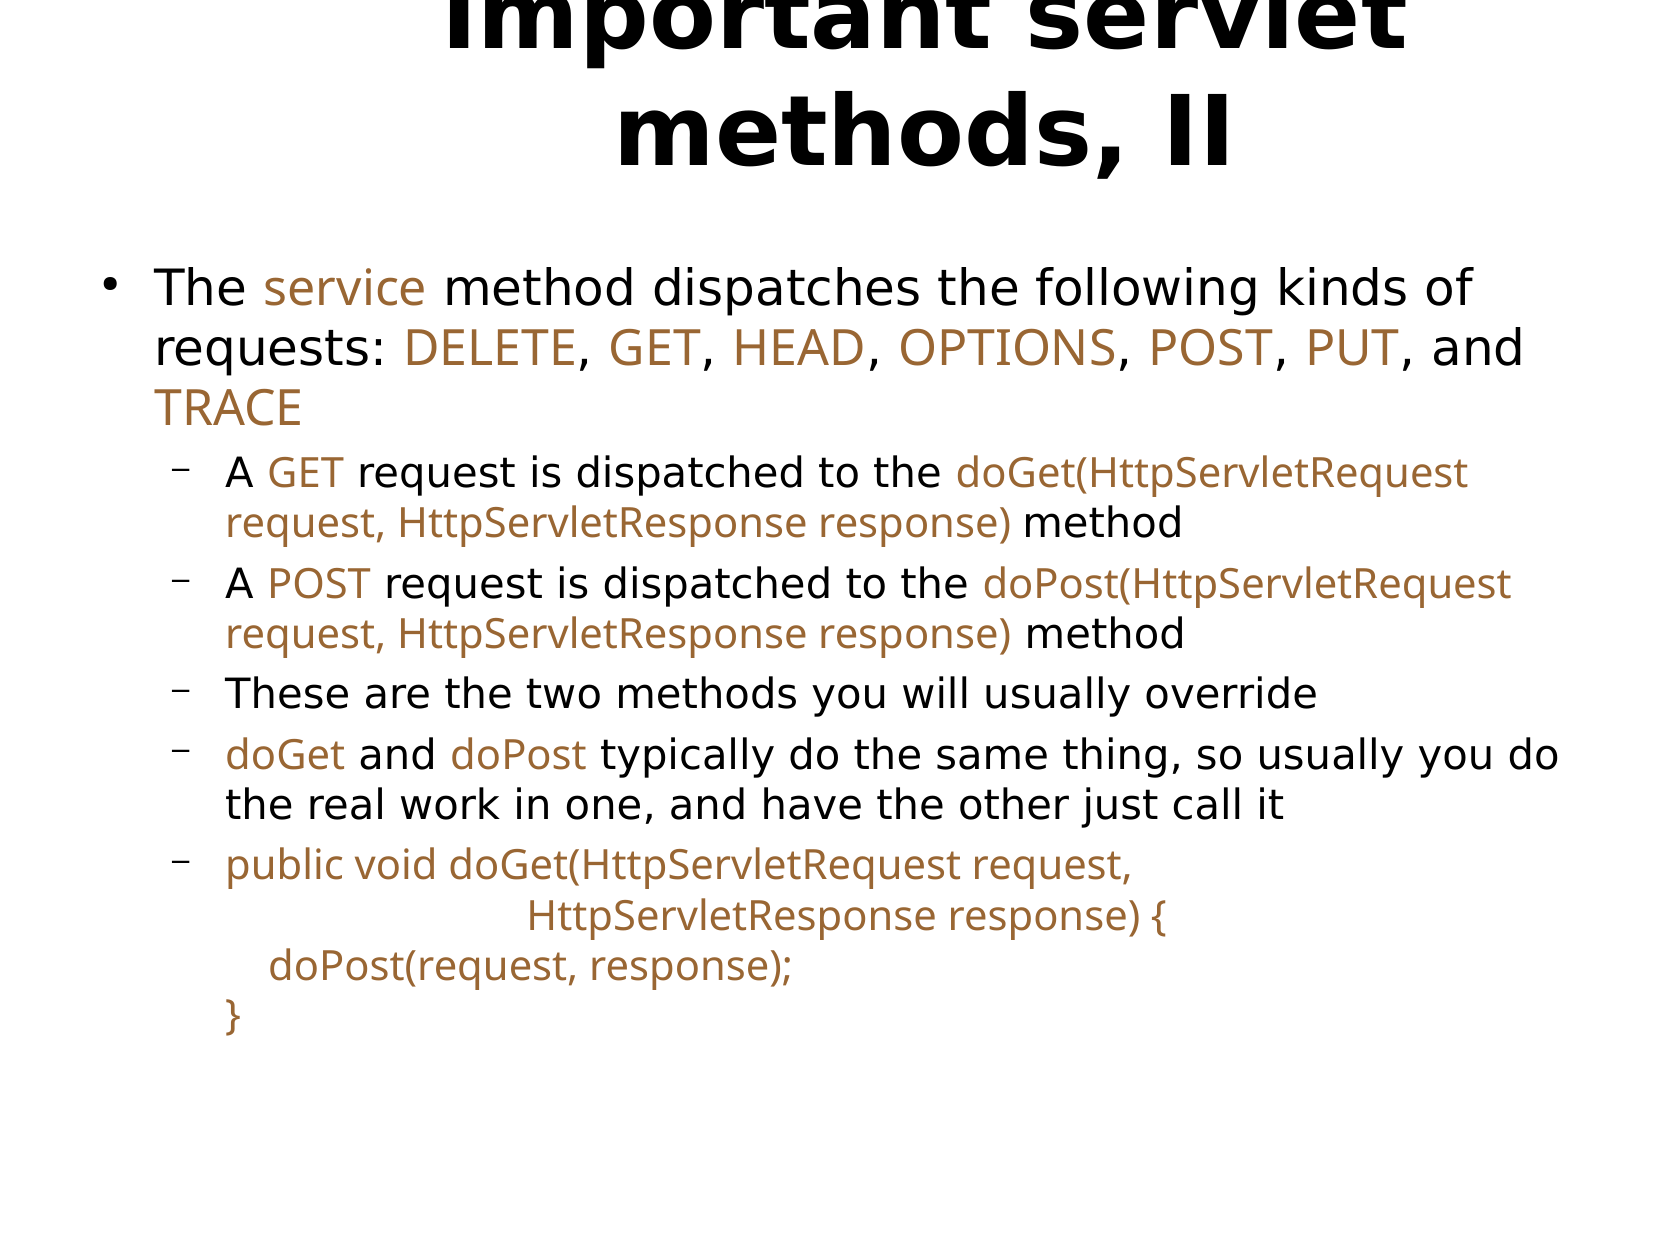

# Important servlet methods, II
The service method dispatches the following kinds of requests: DELETE, GET, HEAD, OPTIONS, POST, PUT, and TRACE
A GET request is dispatched to the doGet(HttpServletRequest request, HttpServletResponse response) method
A POST request is dispatched to the doPost(HttpServletRequest request, HttpServletResponse response) method
These are the two methods you will usually override
doGet and doPost typically do the same thing, so usually you do the real work in one, and have the other just call it
public void doGet(HttpServletRequest request,
 HttpServletResponse response) {
 doPost(request, response);
}